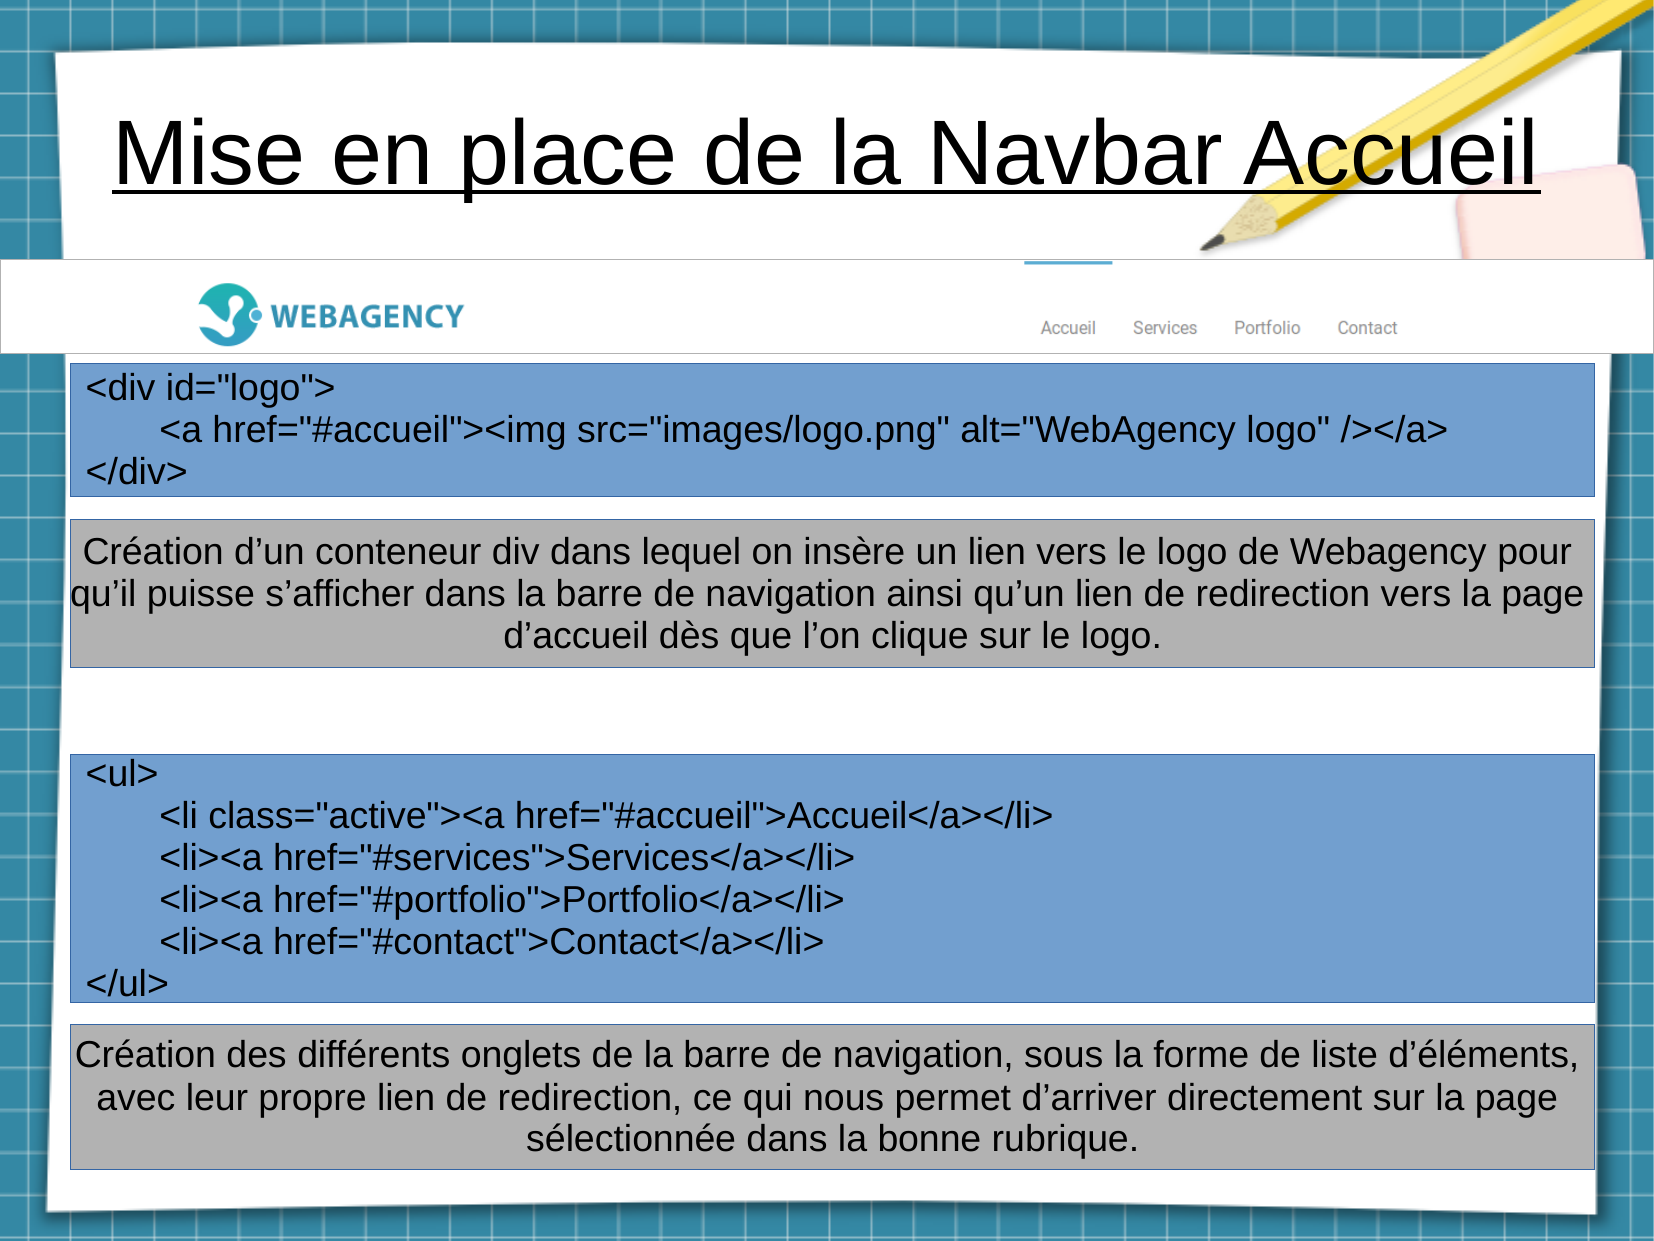

# Mise en place de la Navbar Accueil
<div id="logo">
	<a href="#accueil"><img src="images/logo.png" alt="WebAgency logo" /></a>
</div>
Création d’un conteneur div dans lequel on insère un lien vers le logo de Webagency pour
qu’il puisse s’afficher dans la barre de navigation ainsi qu’un lien de redirection vers la page
d’accueil dès que l’on clique sur le logo.
<ul>
	<li class="active"><a href="#accueil">Accueil</a></li>
 	<li><a href="#services">Services</a></li>
 	<li><a href="#portfolio">Portfolio</a></li>
	<li><a href="#contact">Contact</a></li>
</ul>
Création des différents onglets de la barre de navigation, sous la forme de liste d’éléments,
avec leur propre lien de redirection, ce qui nous permet d’arriver directement sur la page
sélectionnée dans la bonne rubrique.